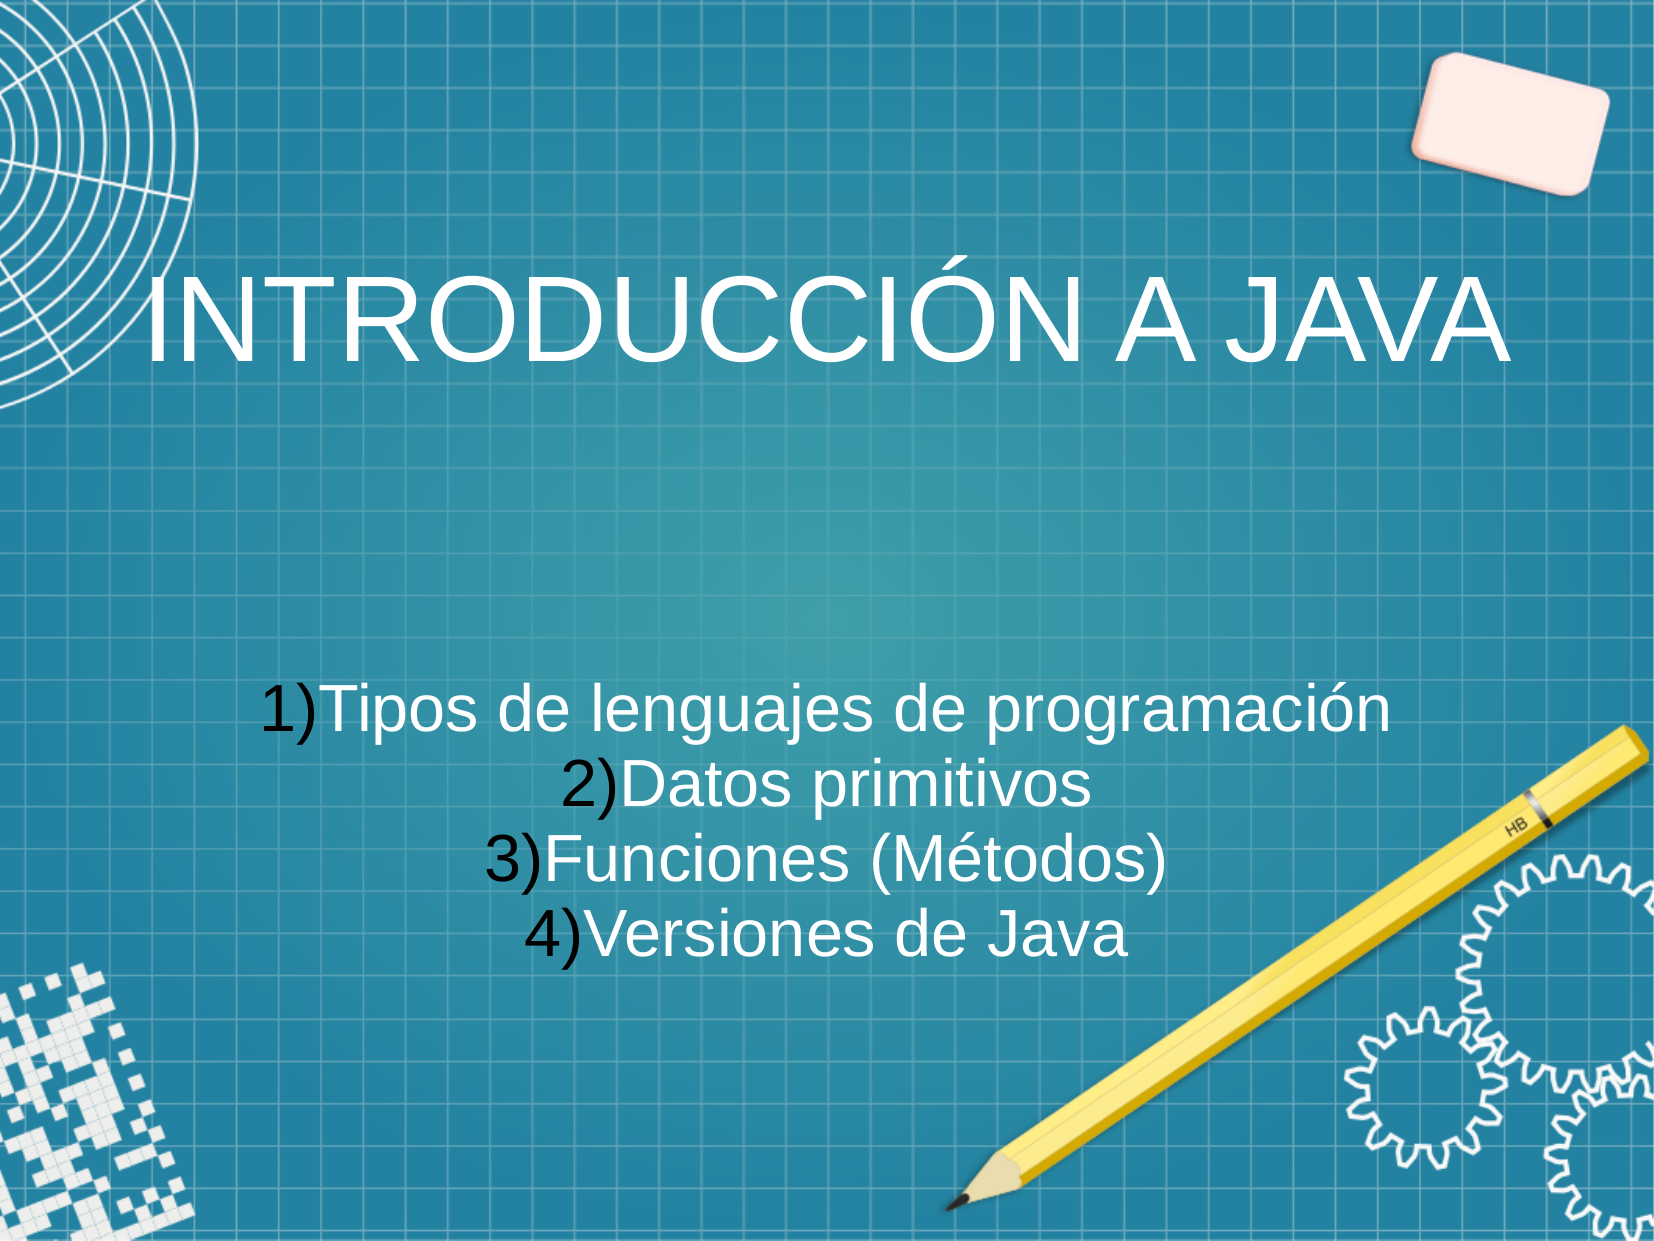

# INTRODUCCIÓN A JAVA
Tipos de lenguajes de programación
Datos primitivos
Funciones (Métodos)
Versiones de Java